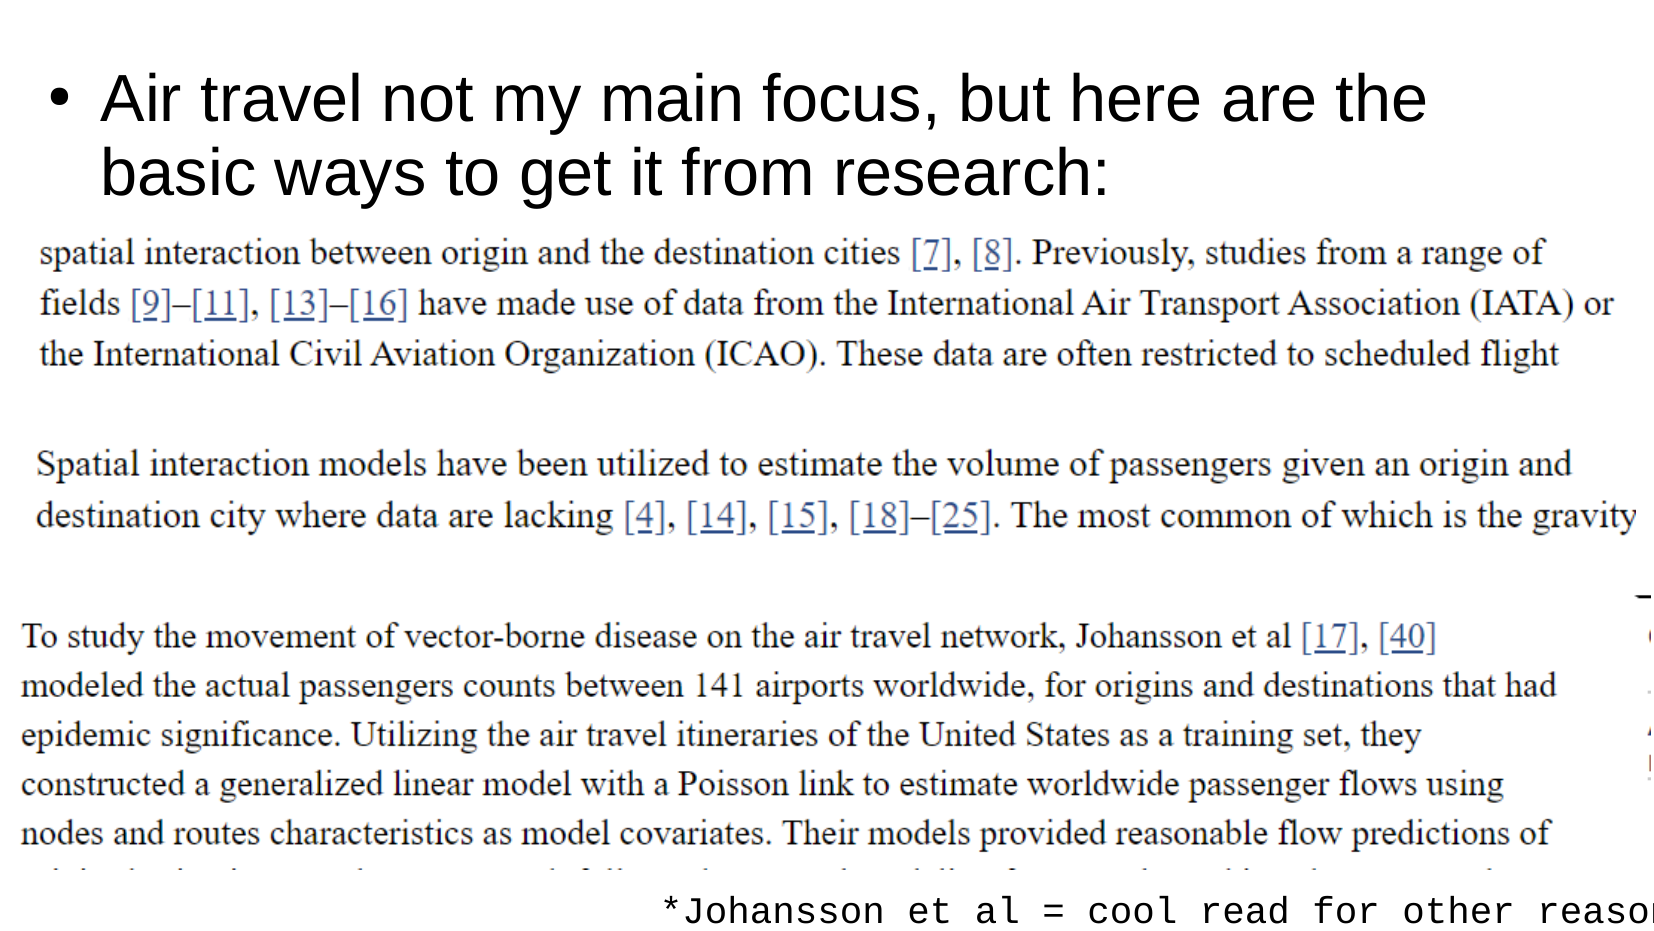

# Air travel not my main focus, but here are the basic ways to get it from research:
*Johansson et al = cool read for other reasons.